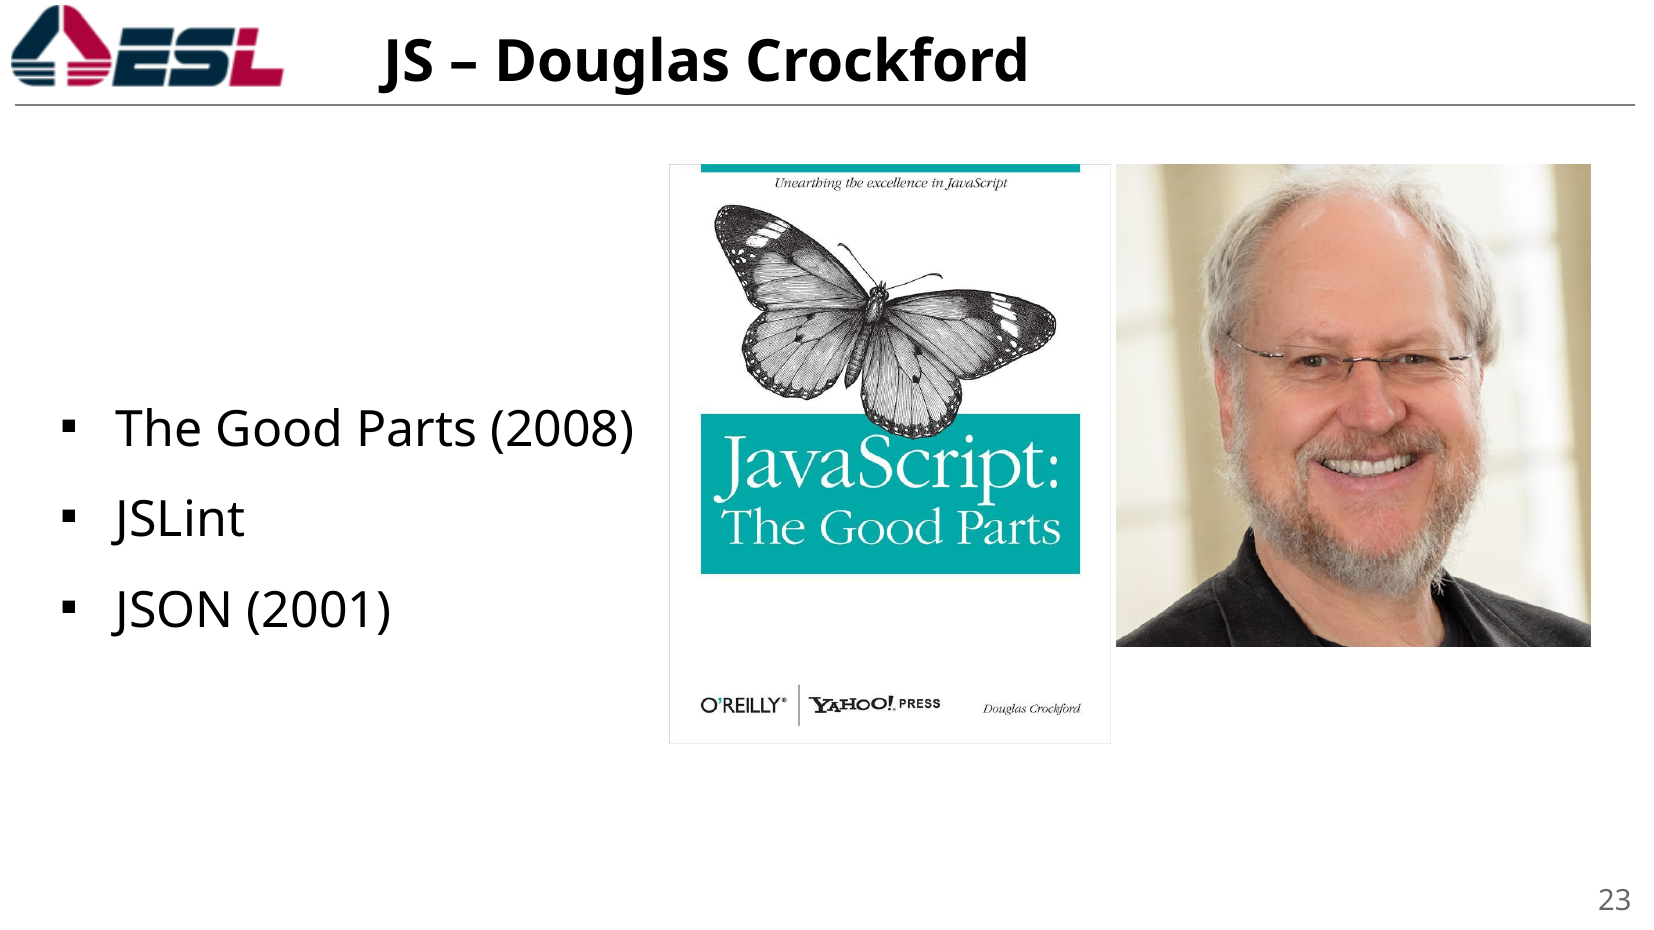

# JS – Douglas Crockford
The Good Parts (2008)
JSLint
JSON (2001)